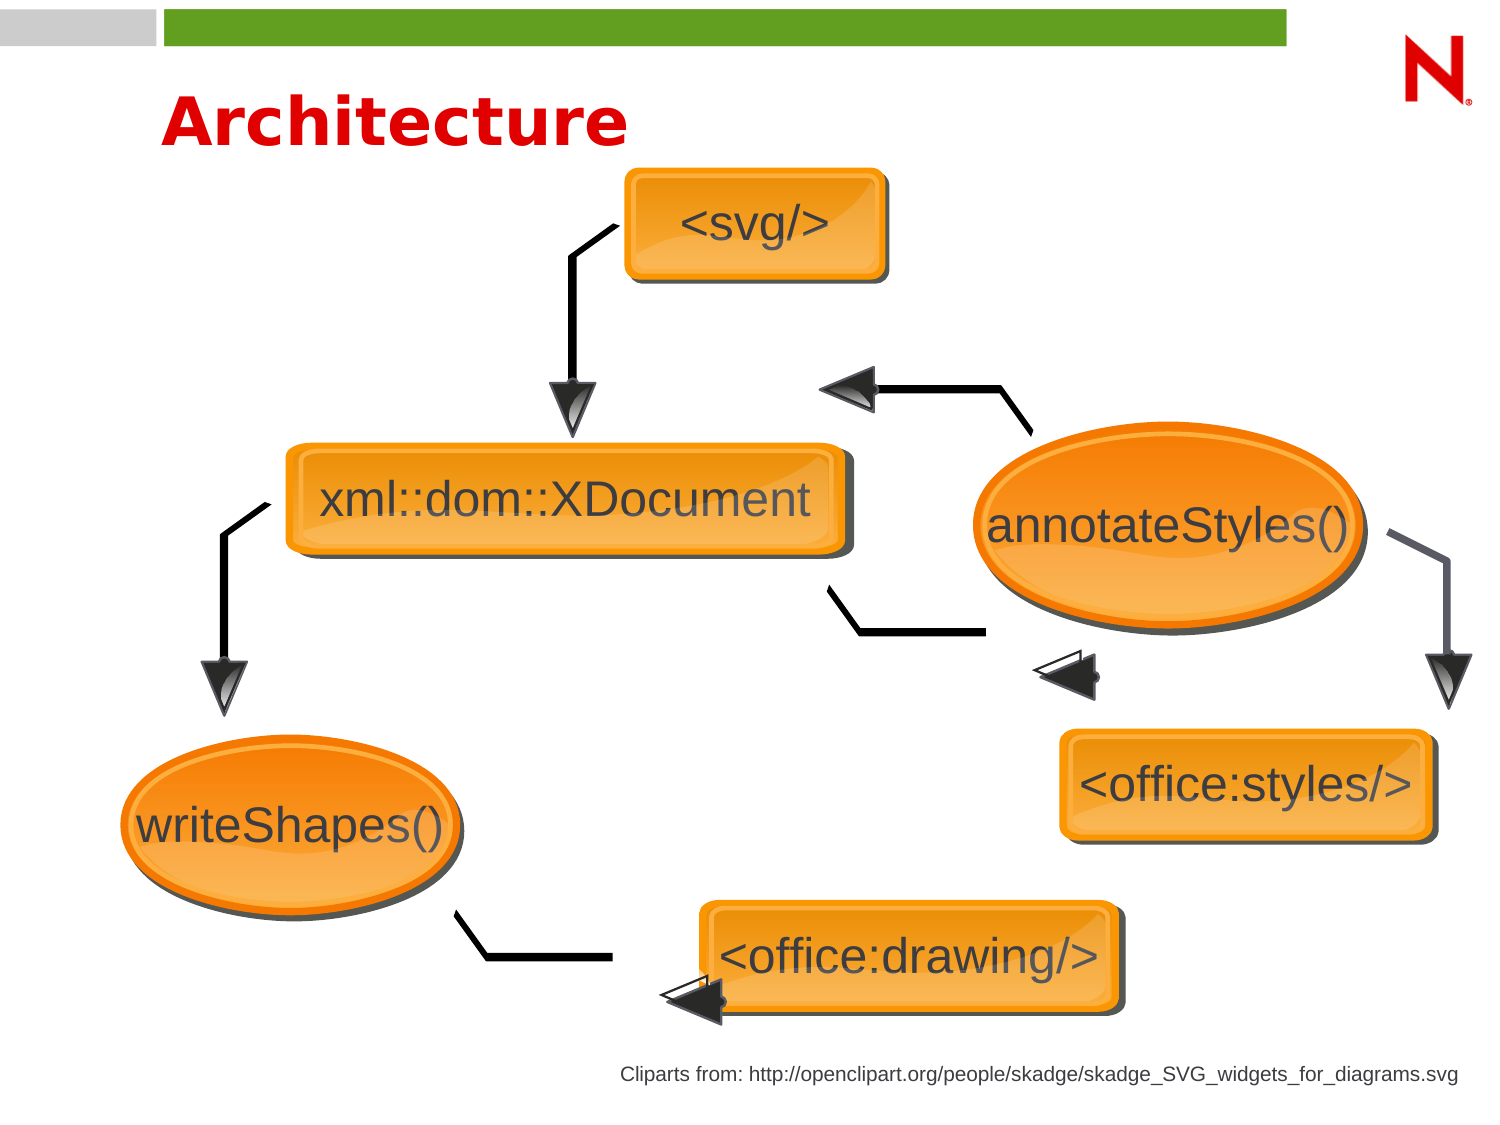

# Architecture
<svg/>
annotateStyles()
xml::dom::XDocument
<office:styles/>
writeShapes()
<office:drawing/>
Cliparts from: http://openclipart.org/people/skadge/skadge_SVG_widgets_for_diagrams.svg